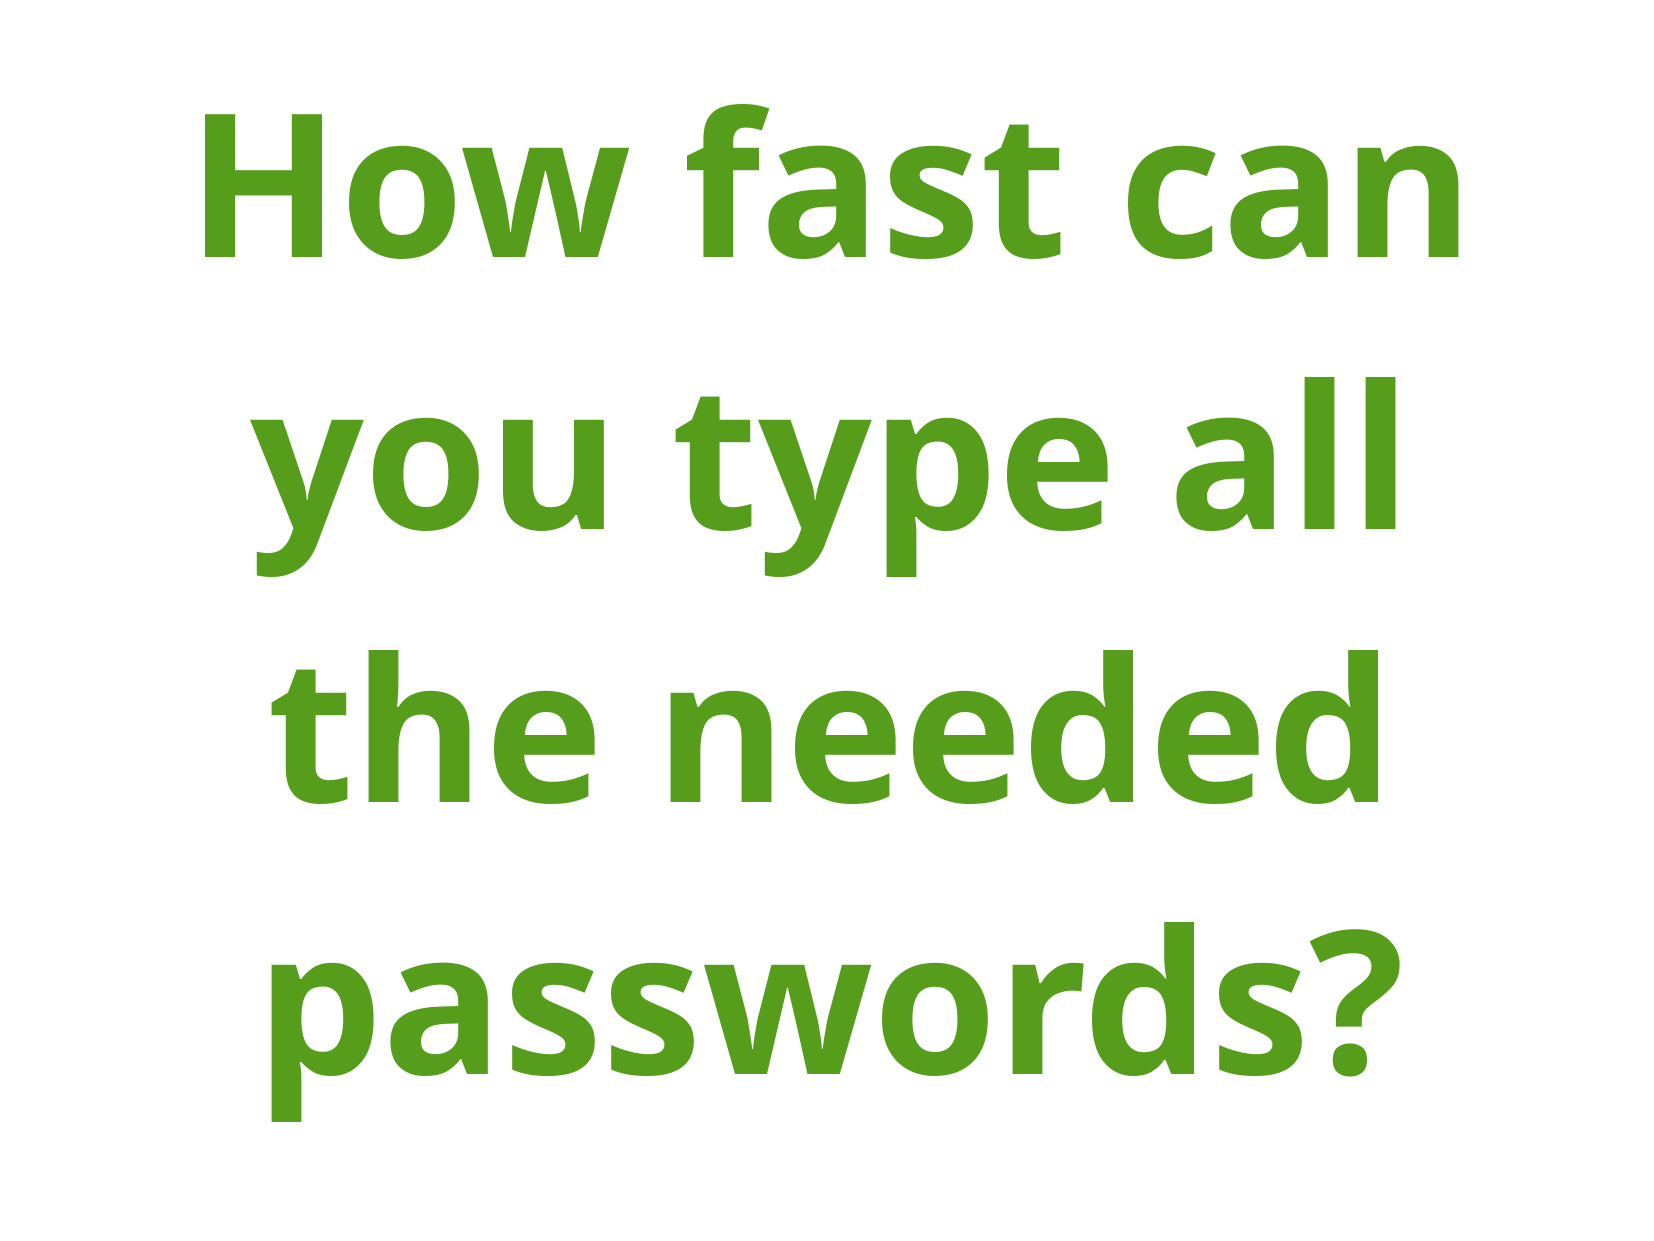

# How fast can you type all the needed passwords?